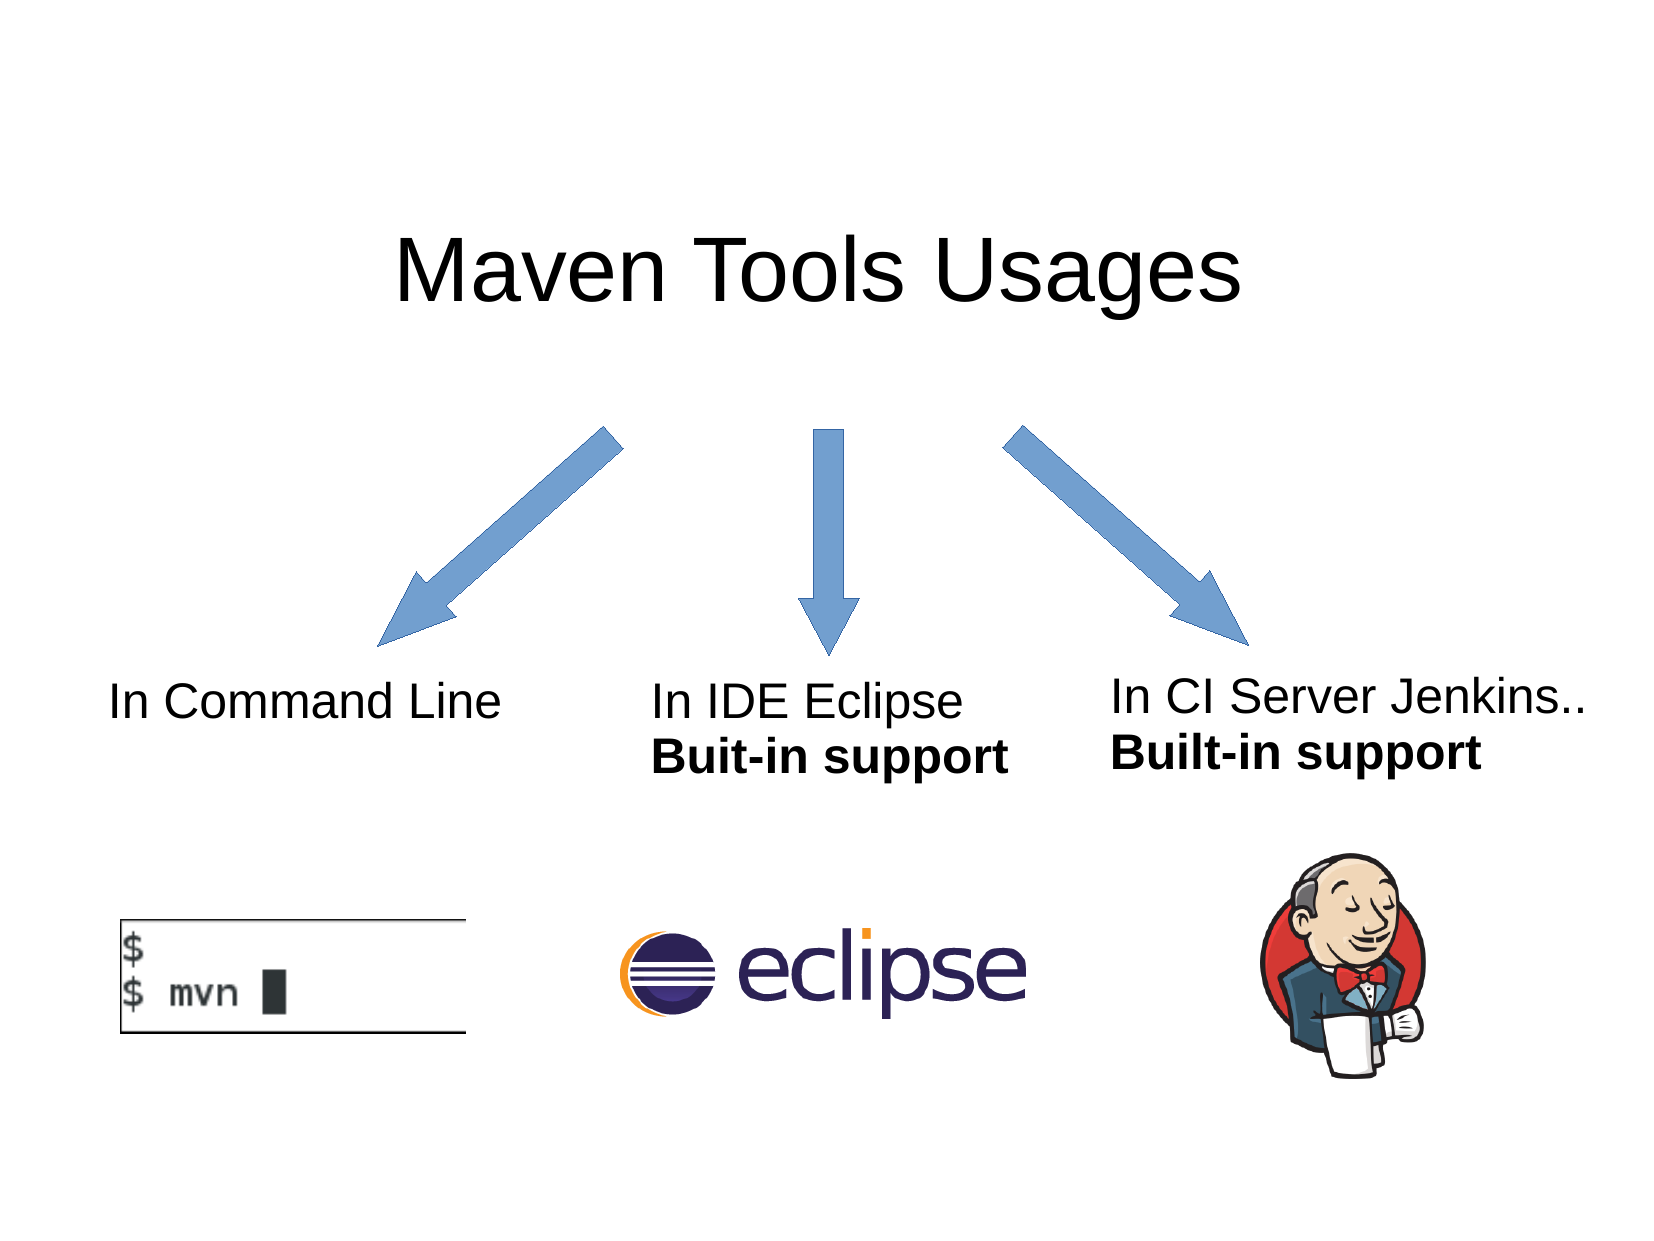

# Maven Tools Usages
In CI Server Jenkins..
Built-in support
In Command Line
In IDE Eclipse
Buit-in support